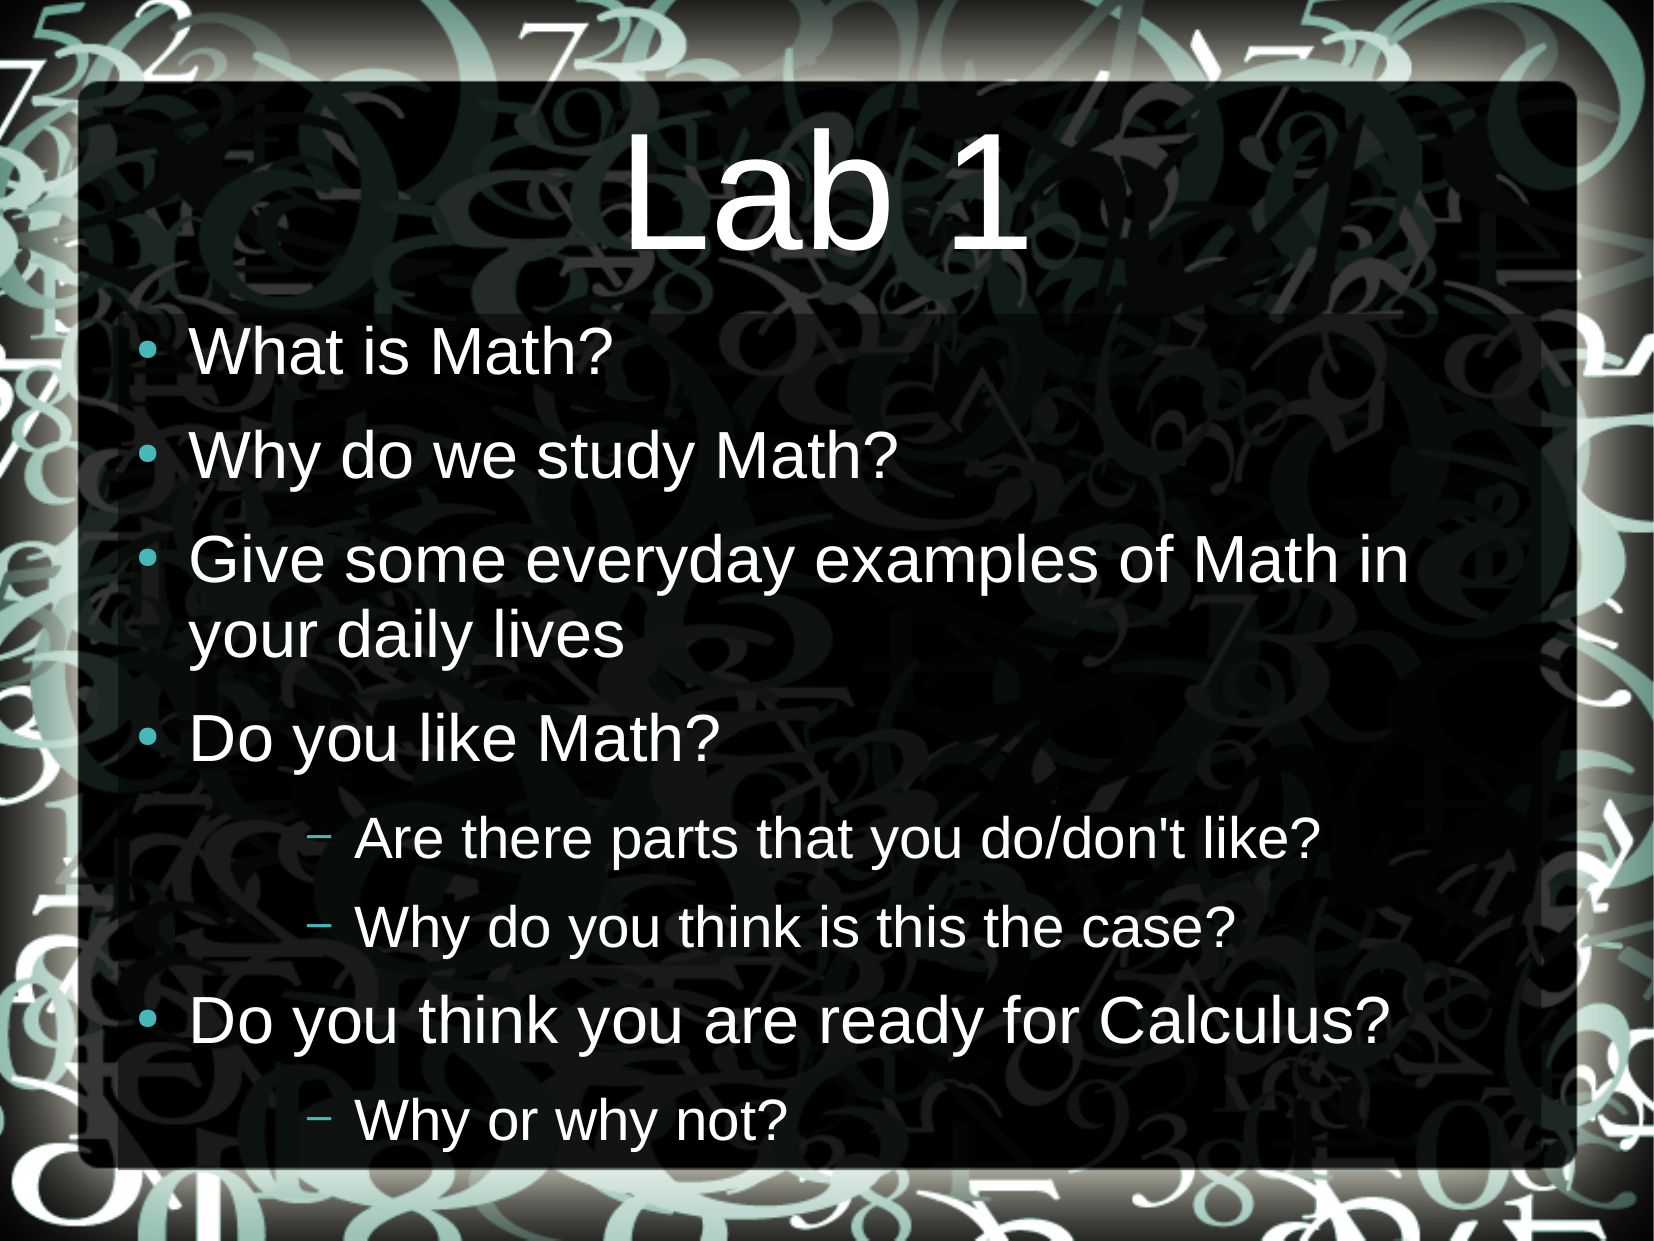

# Lab 1
What is Math?
Why do we study Math?
Give some everyday examples of Math in your daily lives
Do you like Math?
Are there parts that you do/don't like?
Why do you think is this the case?
Do you think you are ready for Calculus?
Why or why not?